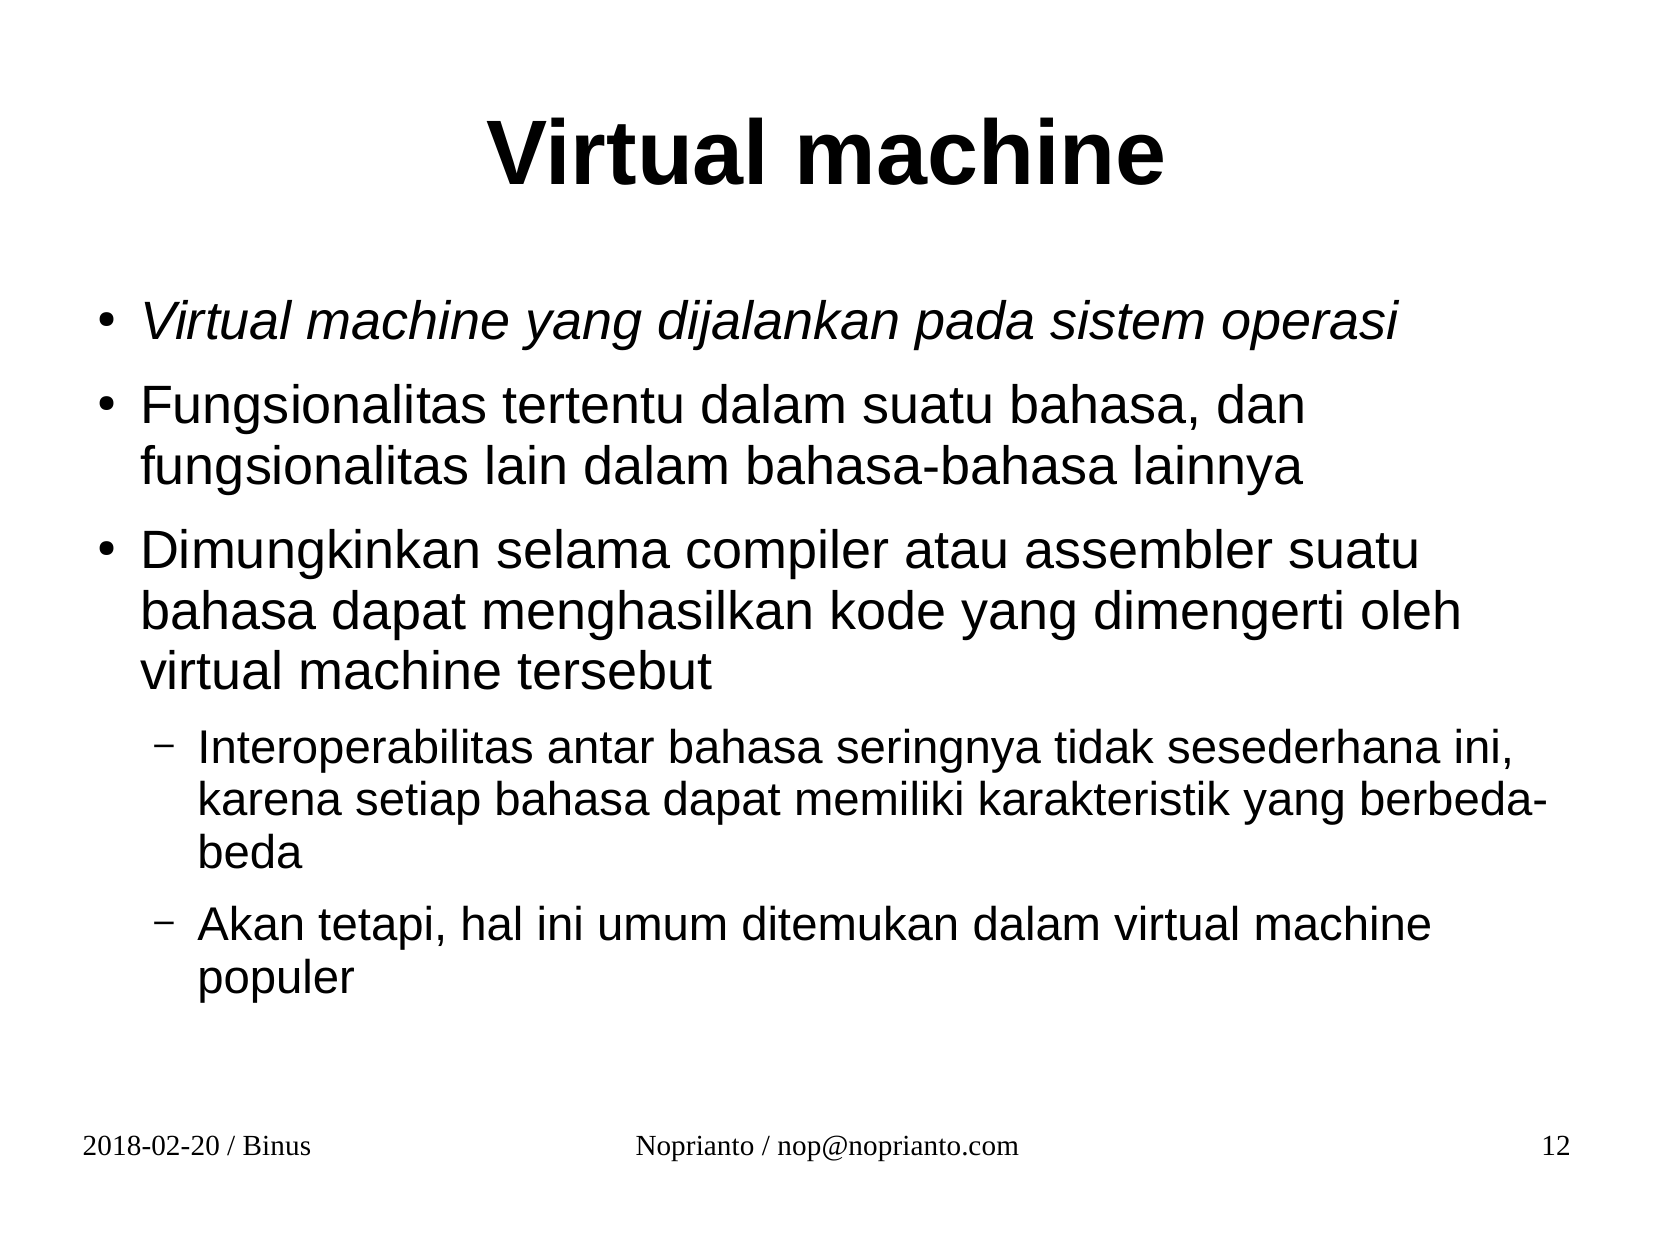

# Virtual machine
Virtual machine yang dijalankan pada sistem operasi
Fungsionalitas tertentu dalam suatu bahasa, dan fungsionalitas lain dalam bahasa-bahasa lainnya
Dimungkinkan selama compiler atau assembler suatu bahasa dapat menghasilkan kode yang dimengerti oleh virtual machine tersebut
Interoperabilitas antar bahasa seringnya tidak sesederhana ini, karena setiap bahasa dapat memiliki karakteristik yang berbeda-beda
Akan tetapi, hal ini umum ditemukan dalam virtual machine populer
2018-02-20 / Binus
Noprianto / nop@noprianto.com
12